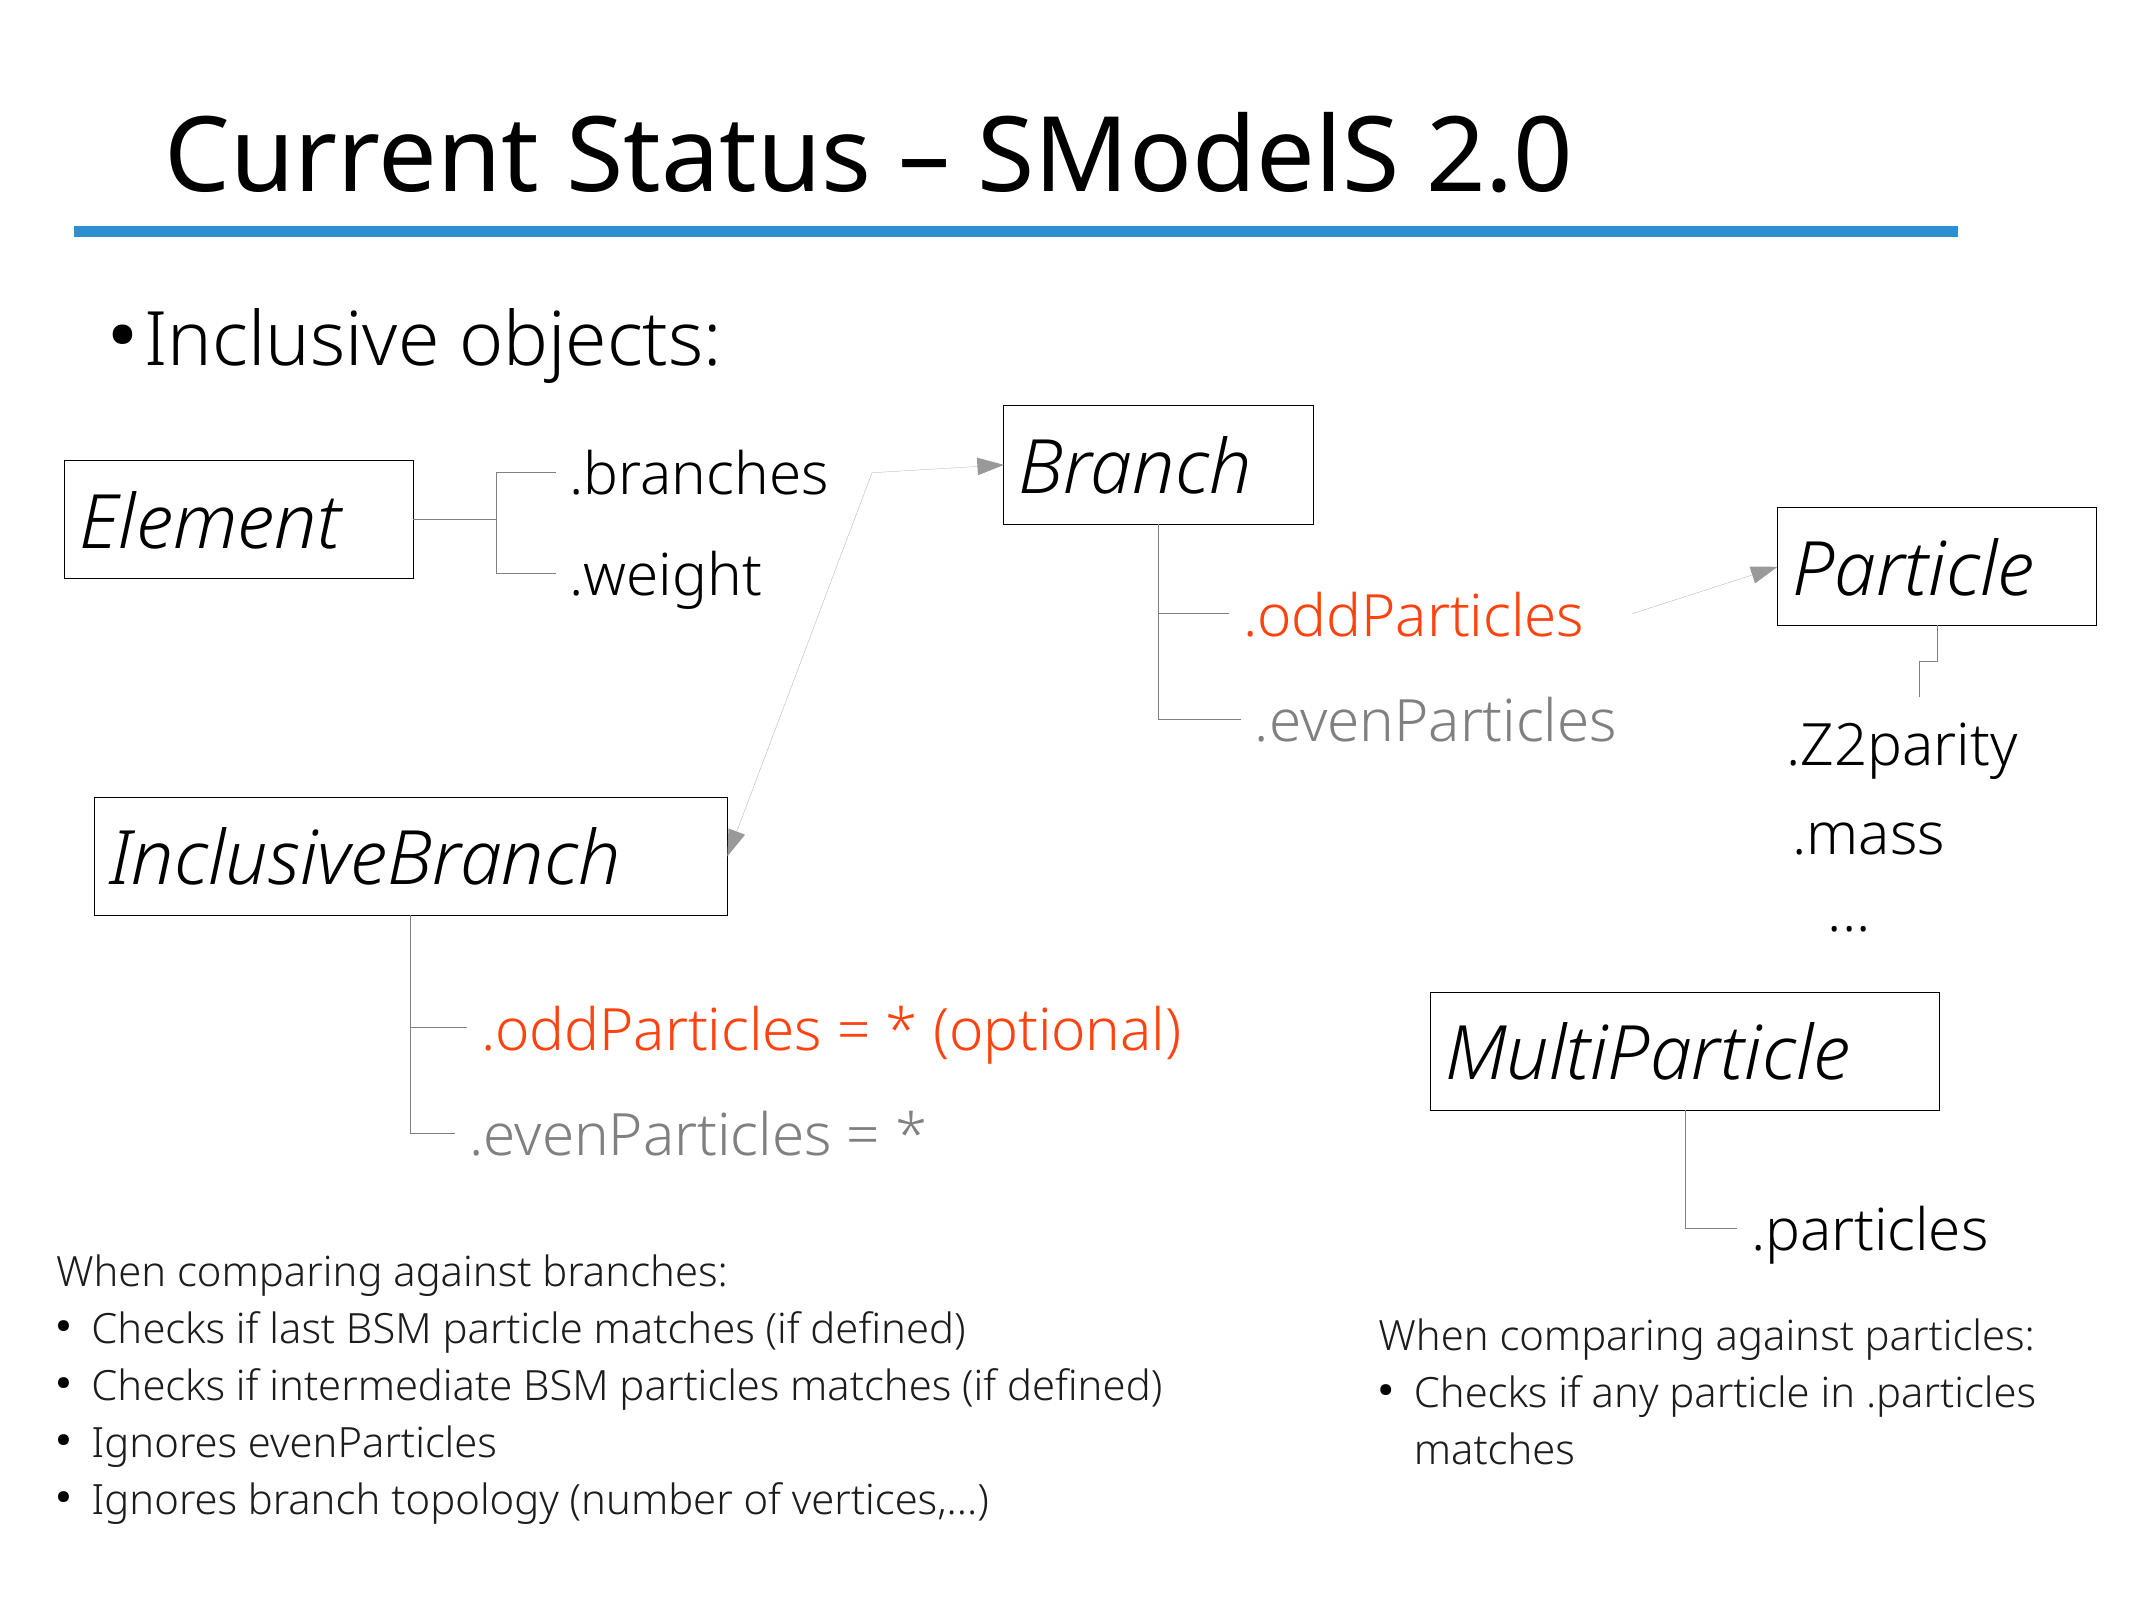

Current Status – SModelS 2.0
Inclusive objects:
Branch
.branches
Element
Particle
.weight
.oddParticles
.evenParticles
.Z2parity
.mass
InclusiveBranch
...
.oddParticles = * (optional)
MultiParticle
.evenParticles = *
.particles
When comparing against branches:
Checks if last BSM particle matches (if defined)
Checks if intermediate BSM particles matches (if defined)
Ignores evenParticles
Ignores branch topology (number of vertices,...)
When comparing against particles:
Checks if any particle in .particles matches